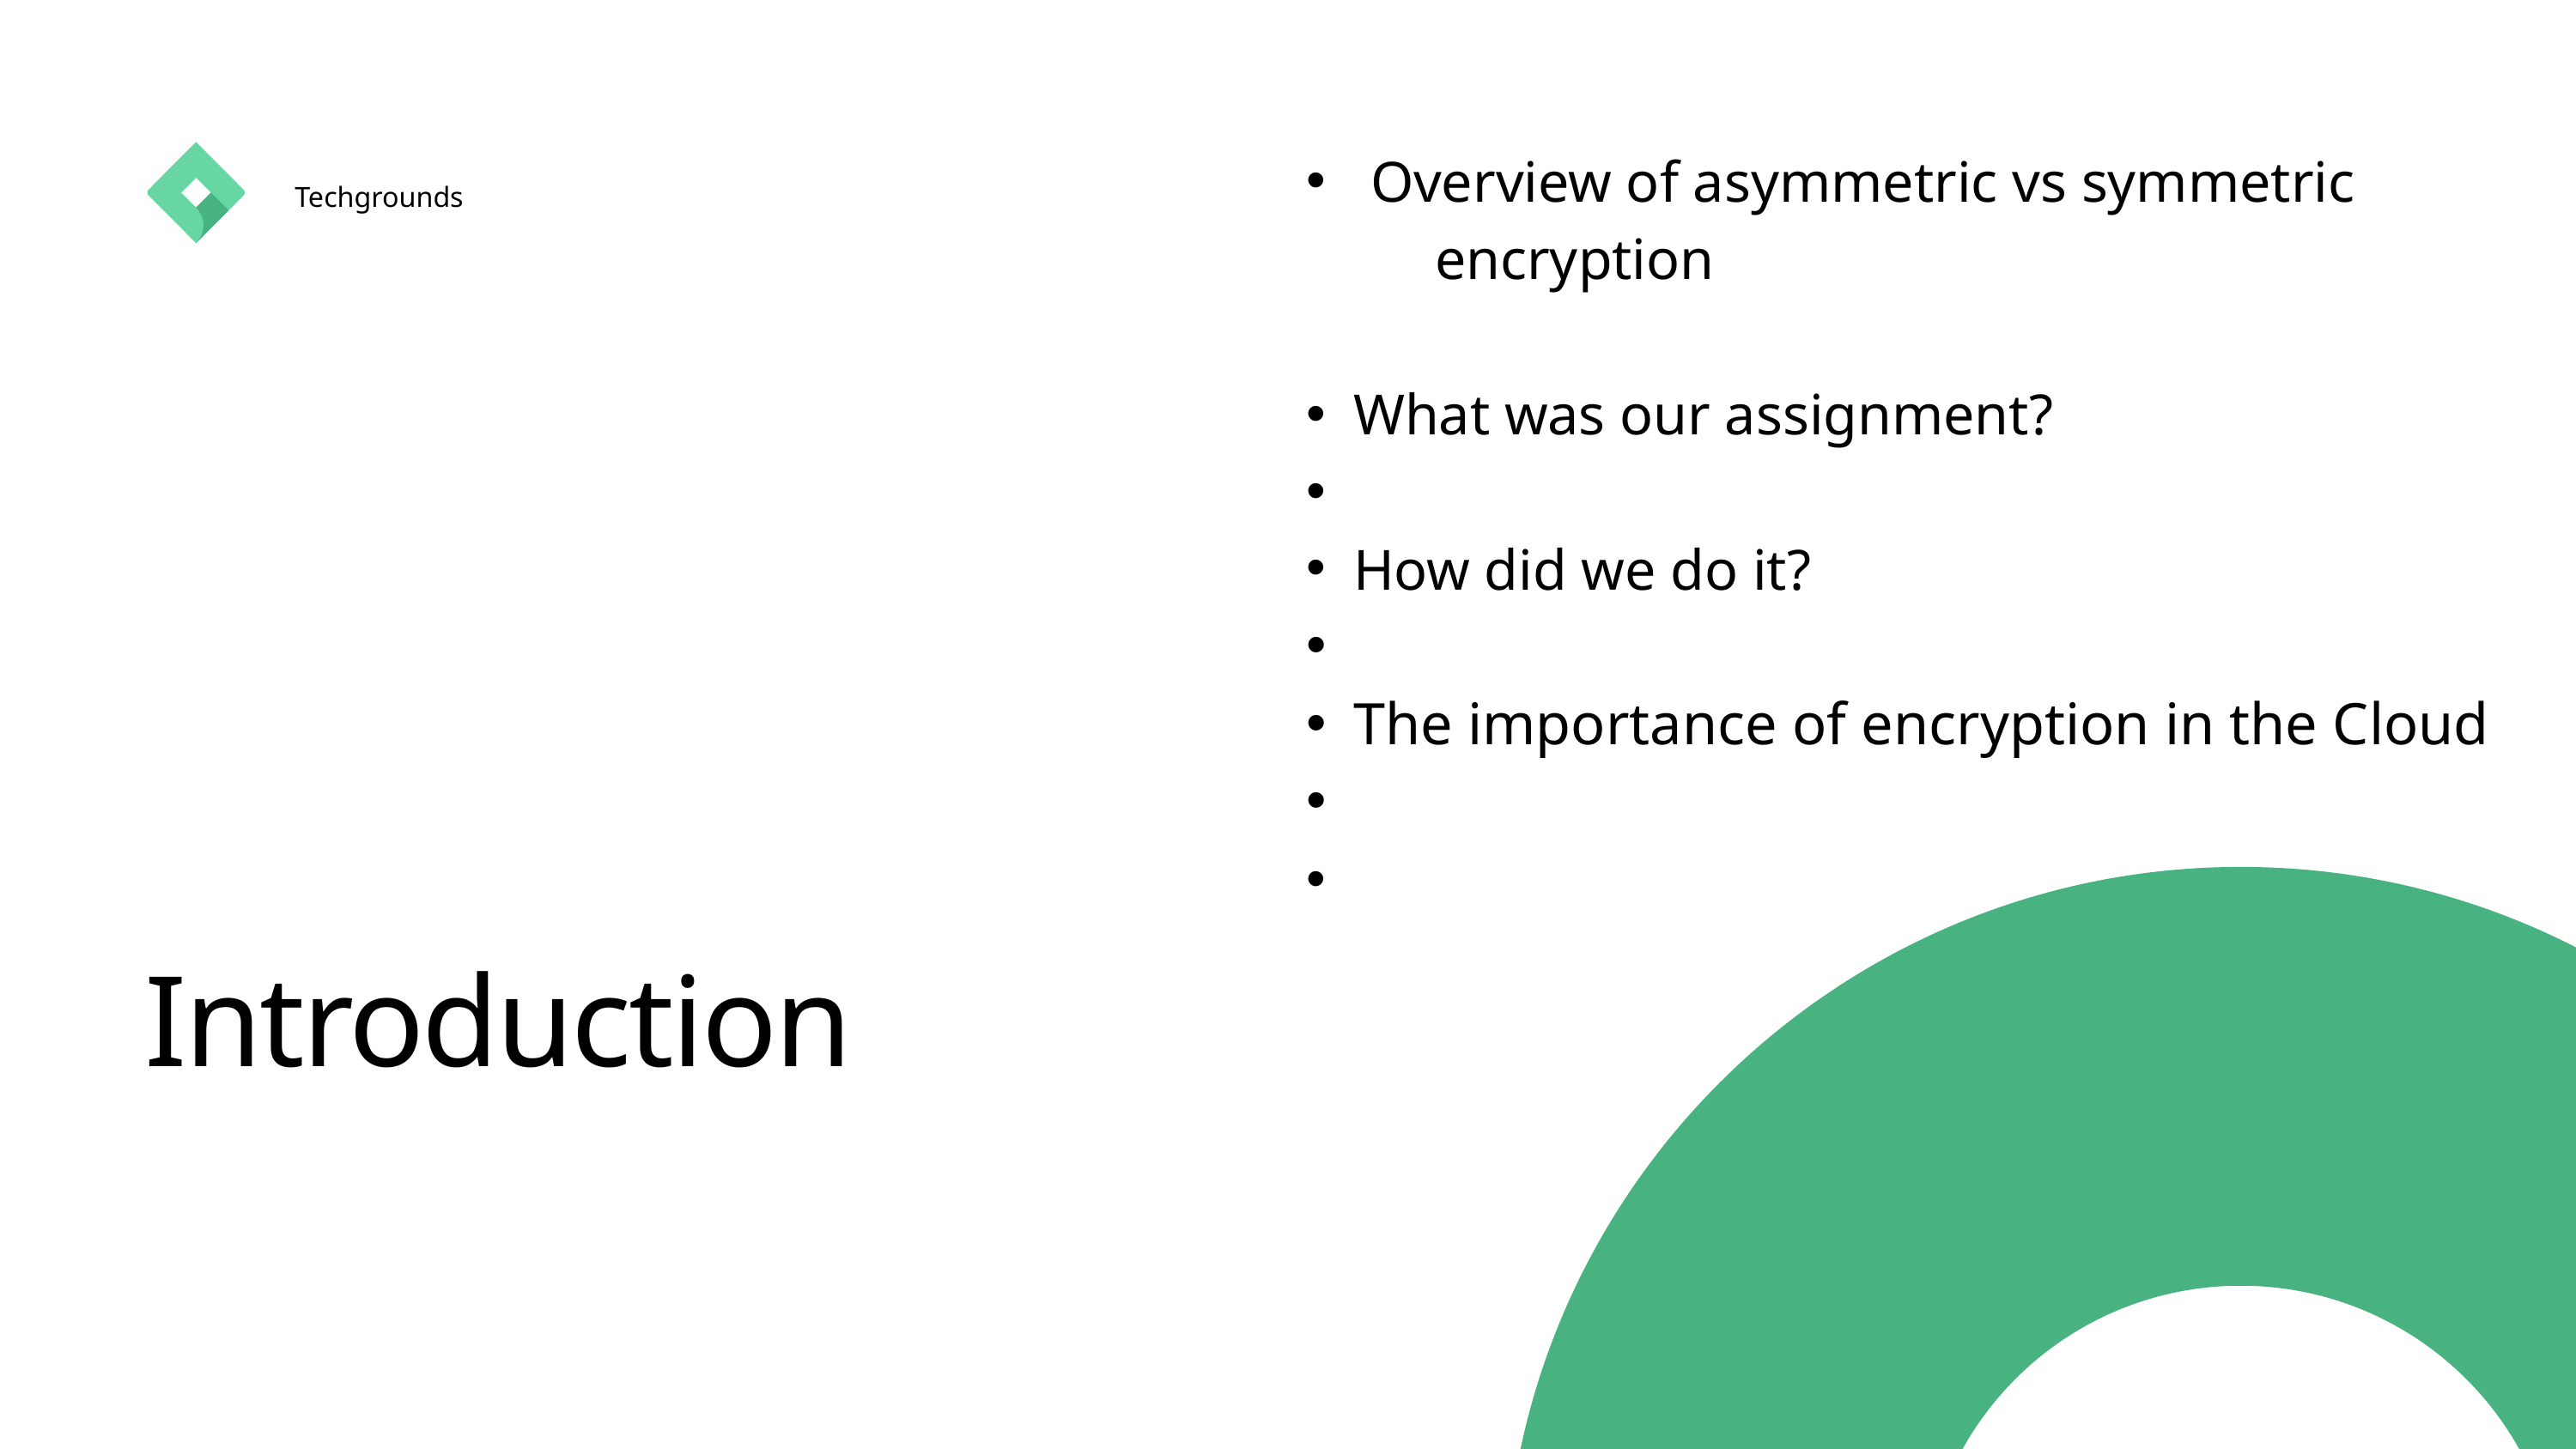

Overview of asymmetric vs symmetric encryption
What was our assignment?
How did we do it?
The importance of encryption in the Cloud
Techgrounds
Introduction